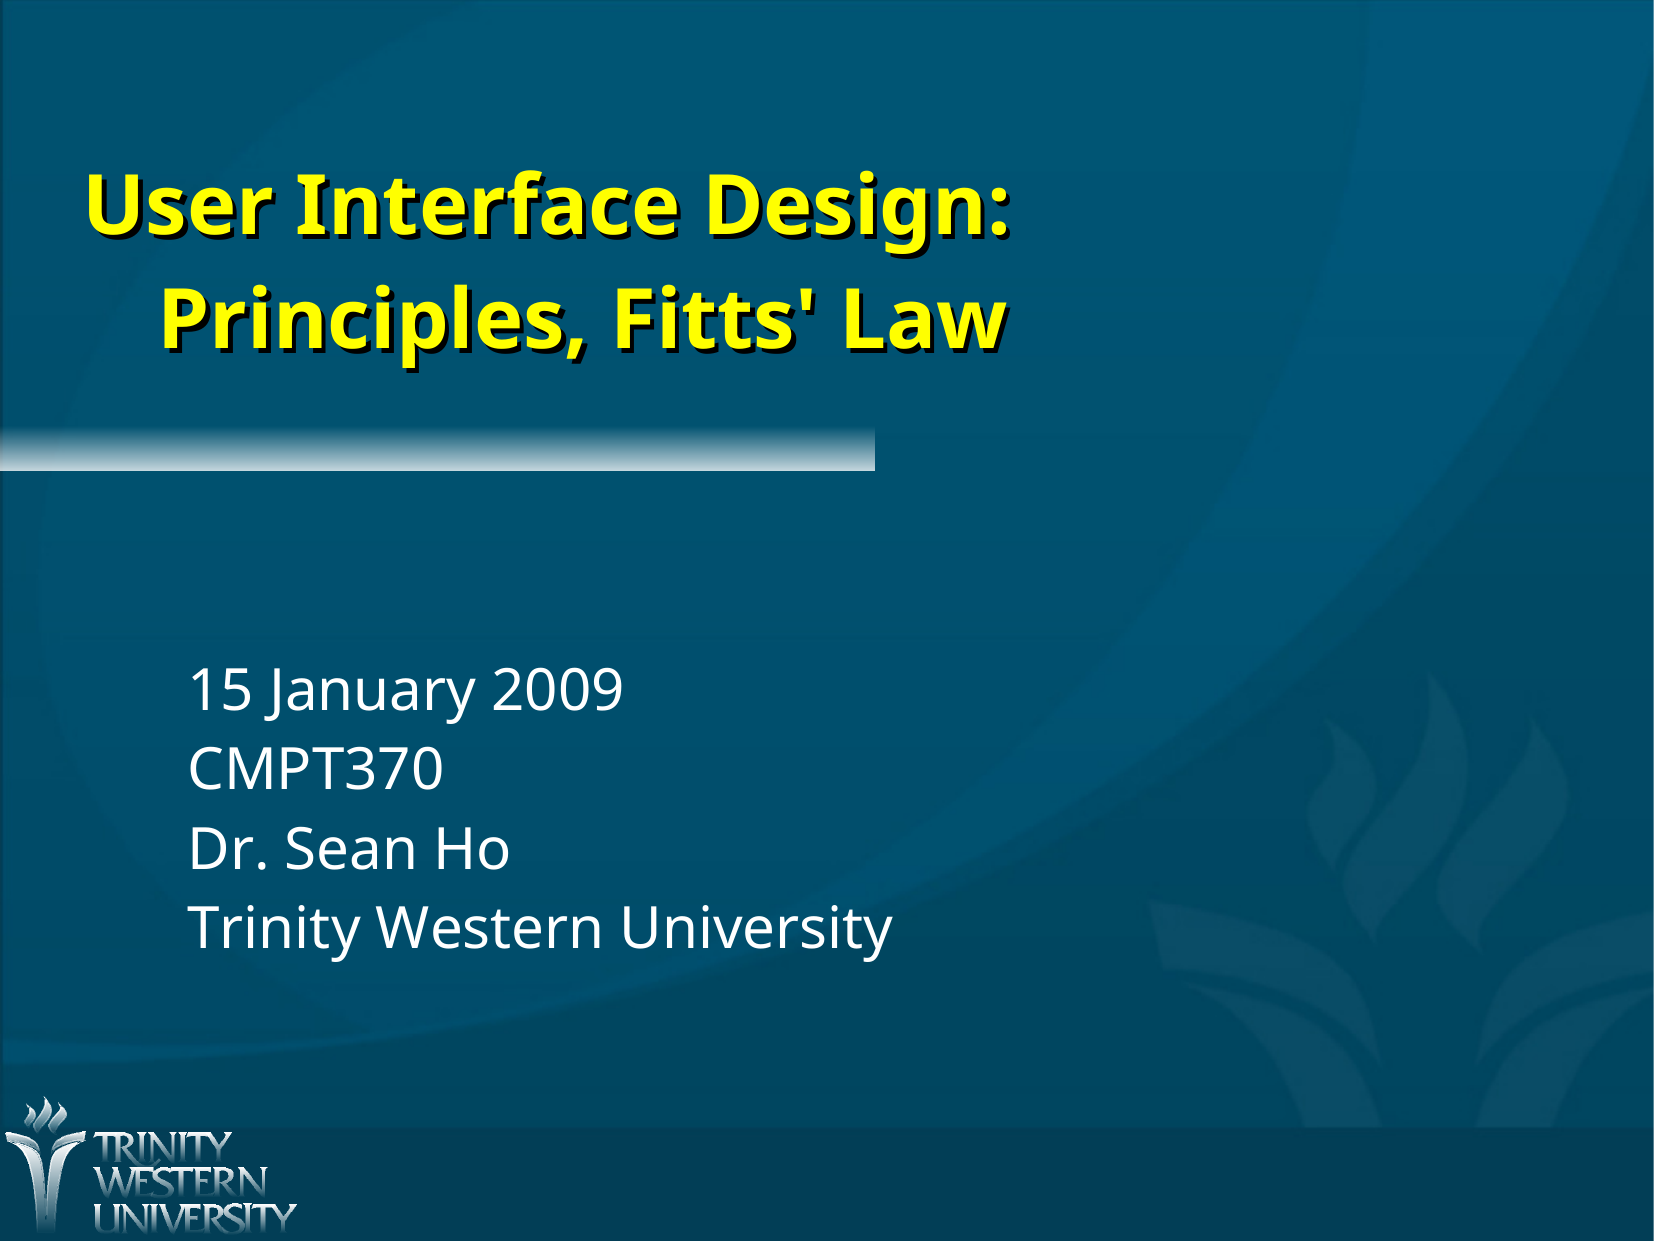

# User Interface Design: Principles, Fitts' Law
15 January 2009
CMPT370
Dr. Sean Ho
Trinity Western University